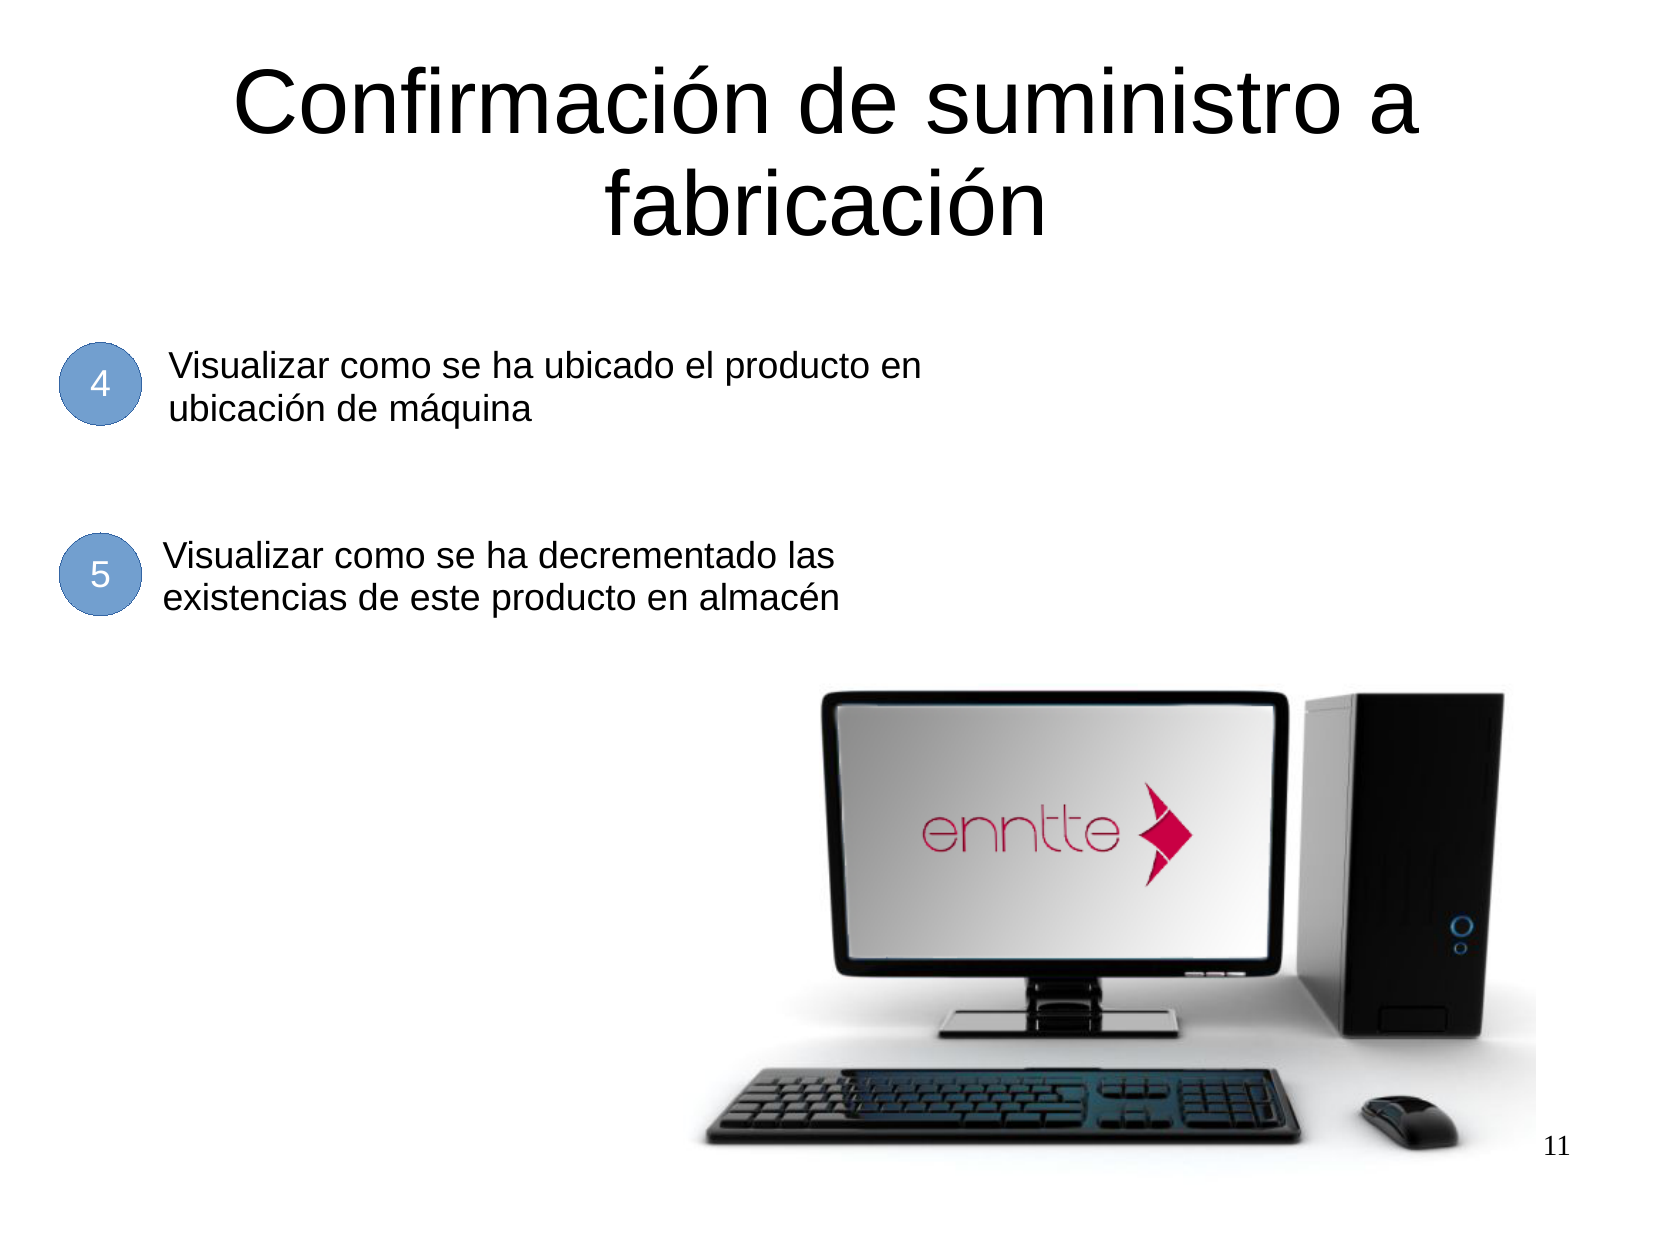

# Confirmación de suministro a fabricación
Visualizar como se ha ubicado el producto en ubicación de máquina
4
Visualizar como se ha decrementado las existencias de este producto en almacén
5
11